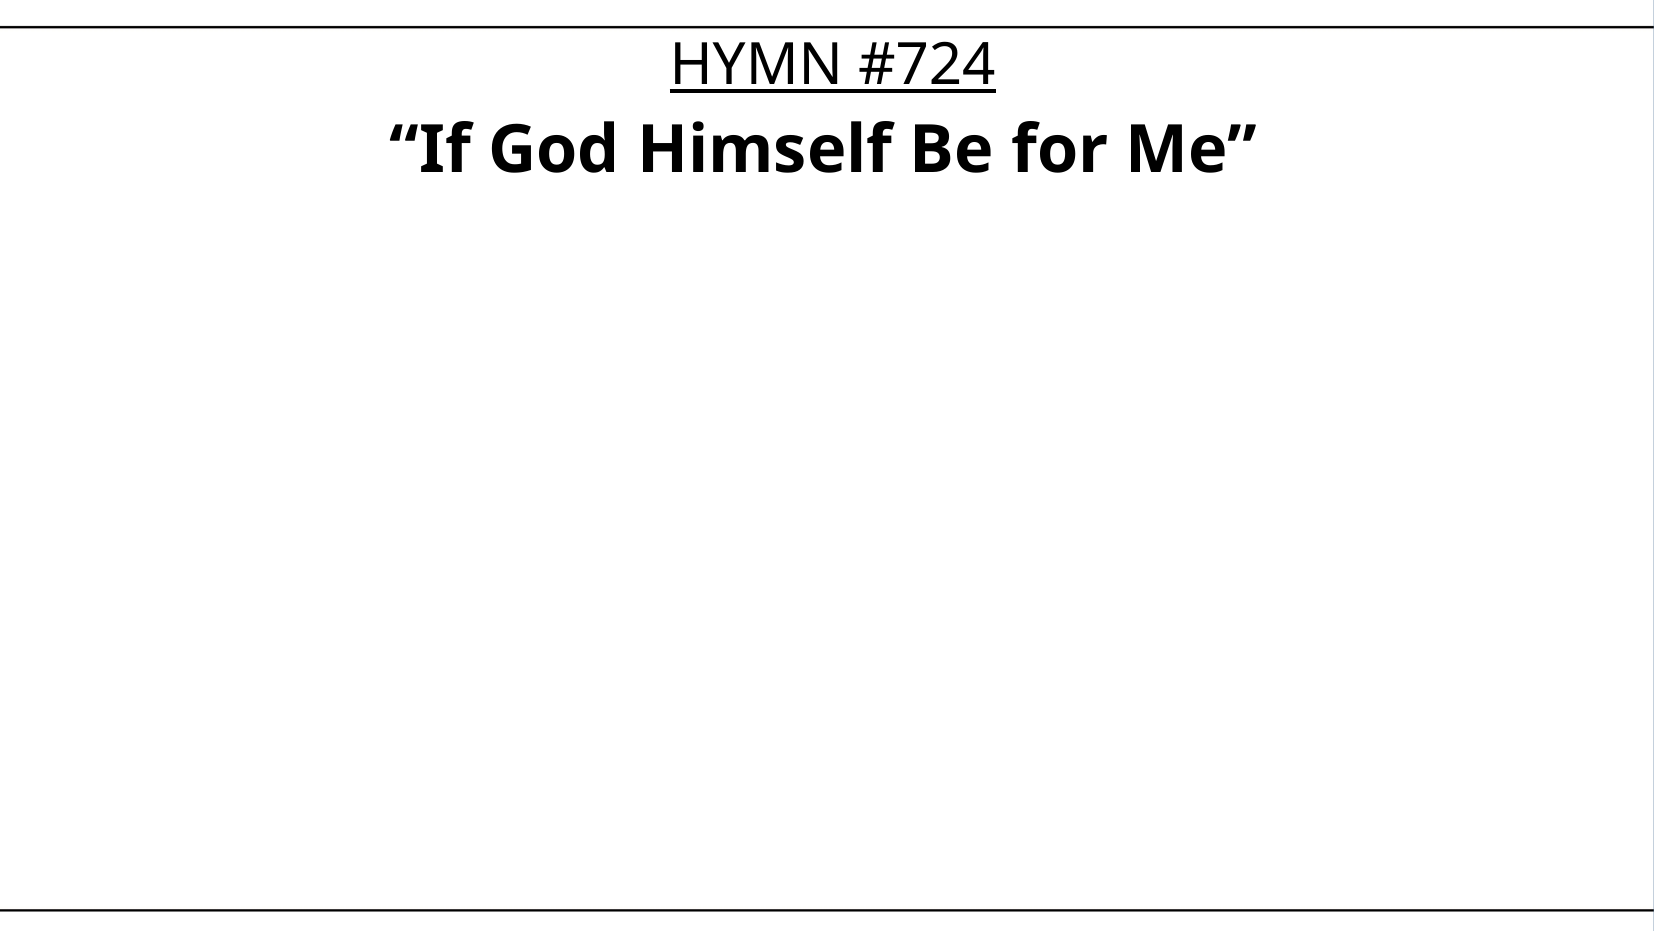

HYMN #724
“If God Himself Be for Me”